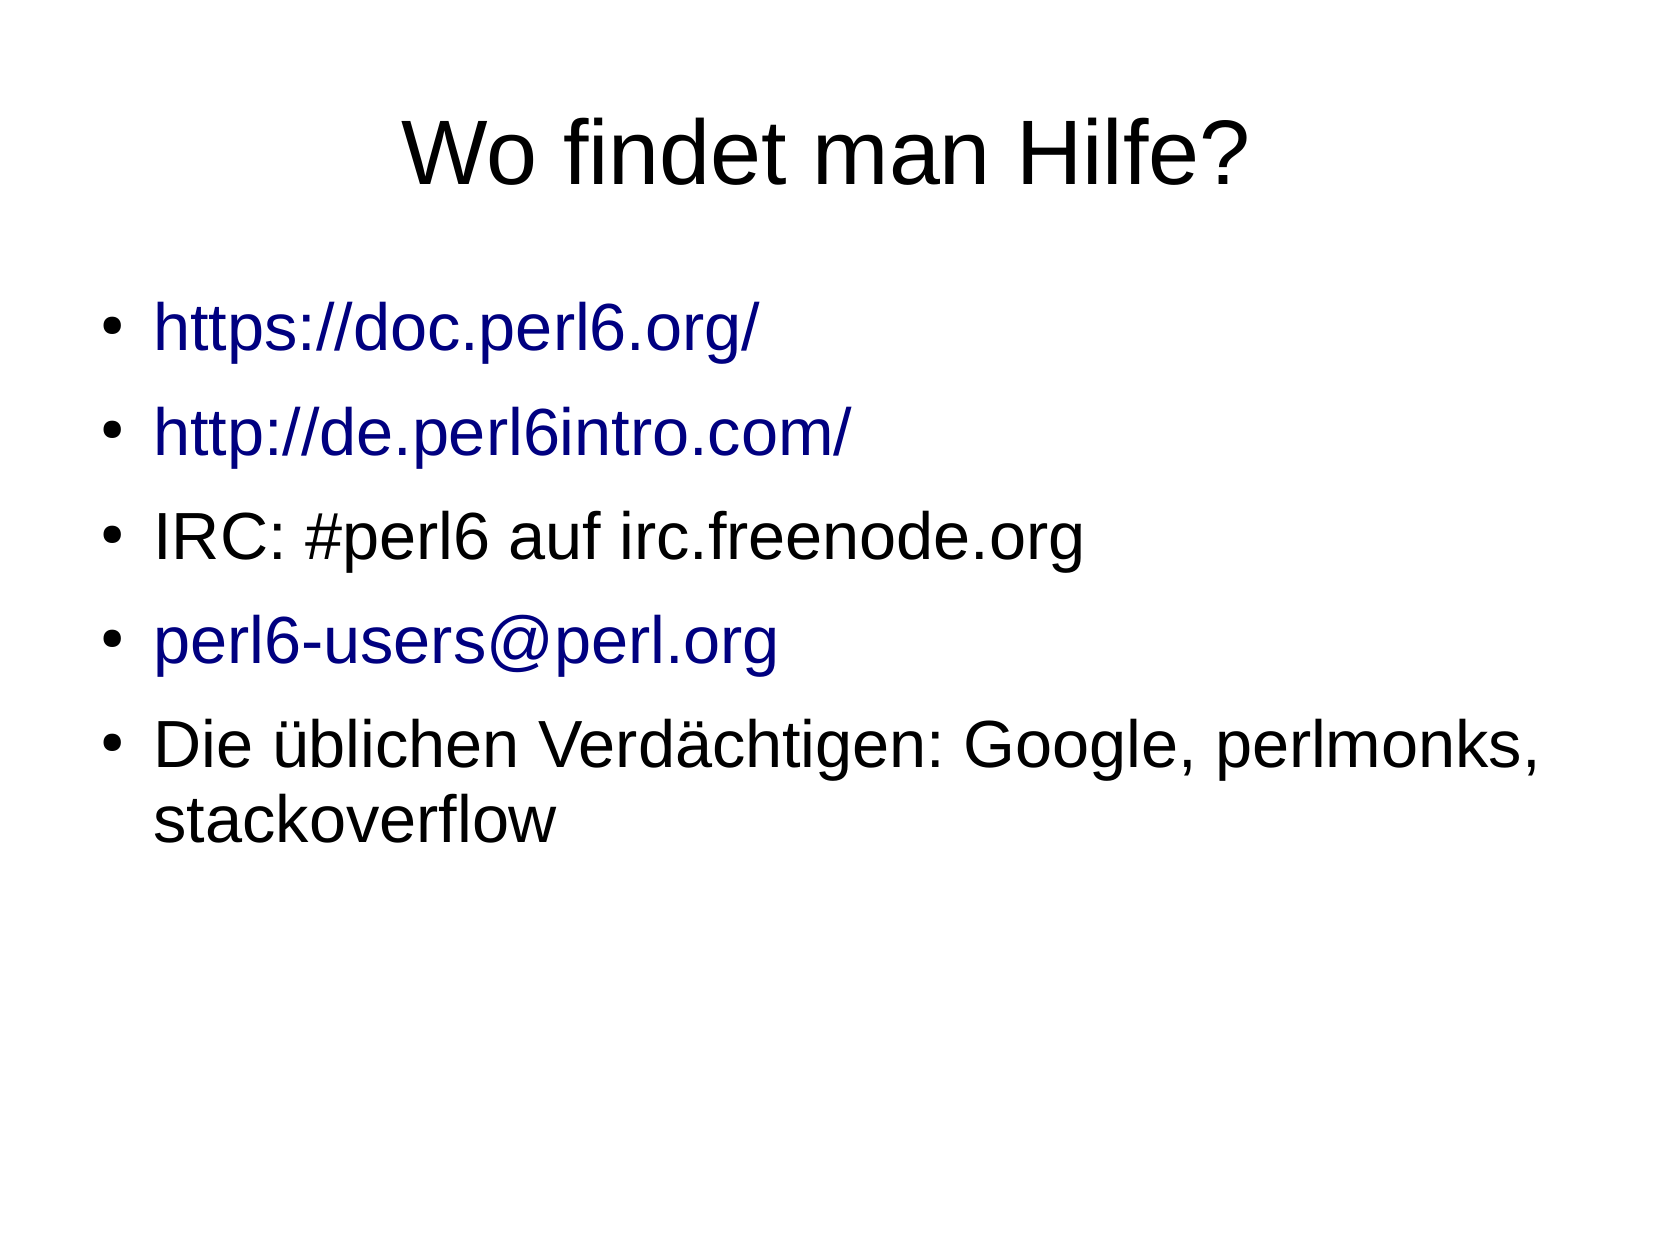

# Wo findet man Hilfe?
https://doc.perl6.org/
http://de.perl6intro.com/
IRC: #perl6 auf irc.freenode.org
perl6-users@perl.org
Die üblichen Verdächtigen: Google, perlmonks, stackoverflow